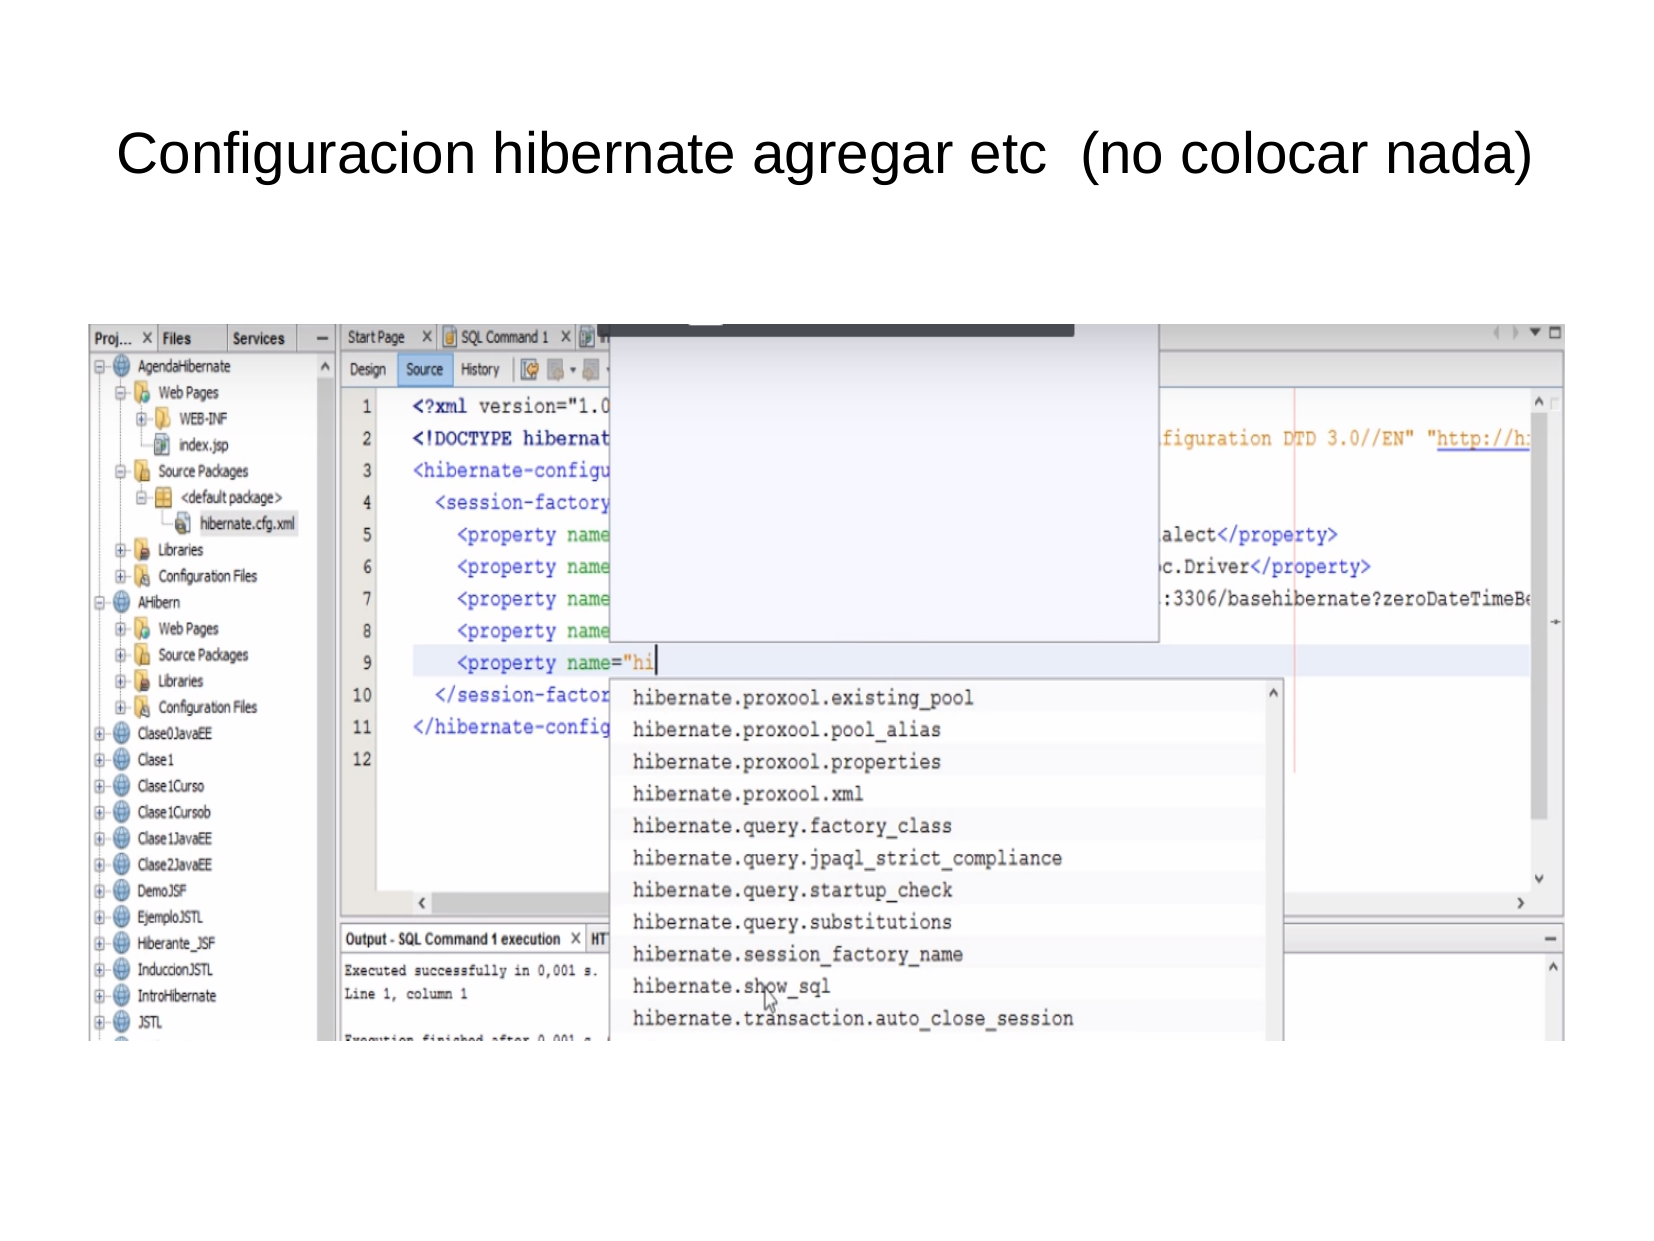

# Configuracion hibernate agregar etc (no colocar nada)